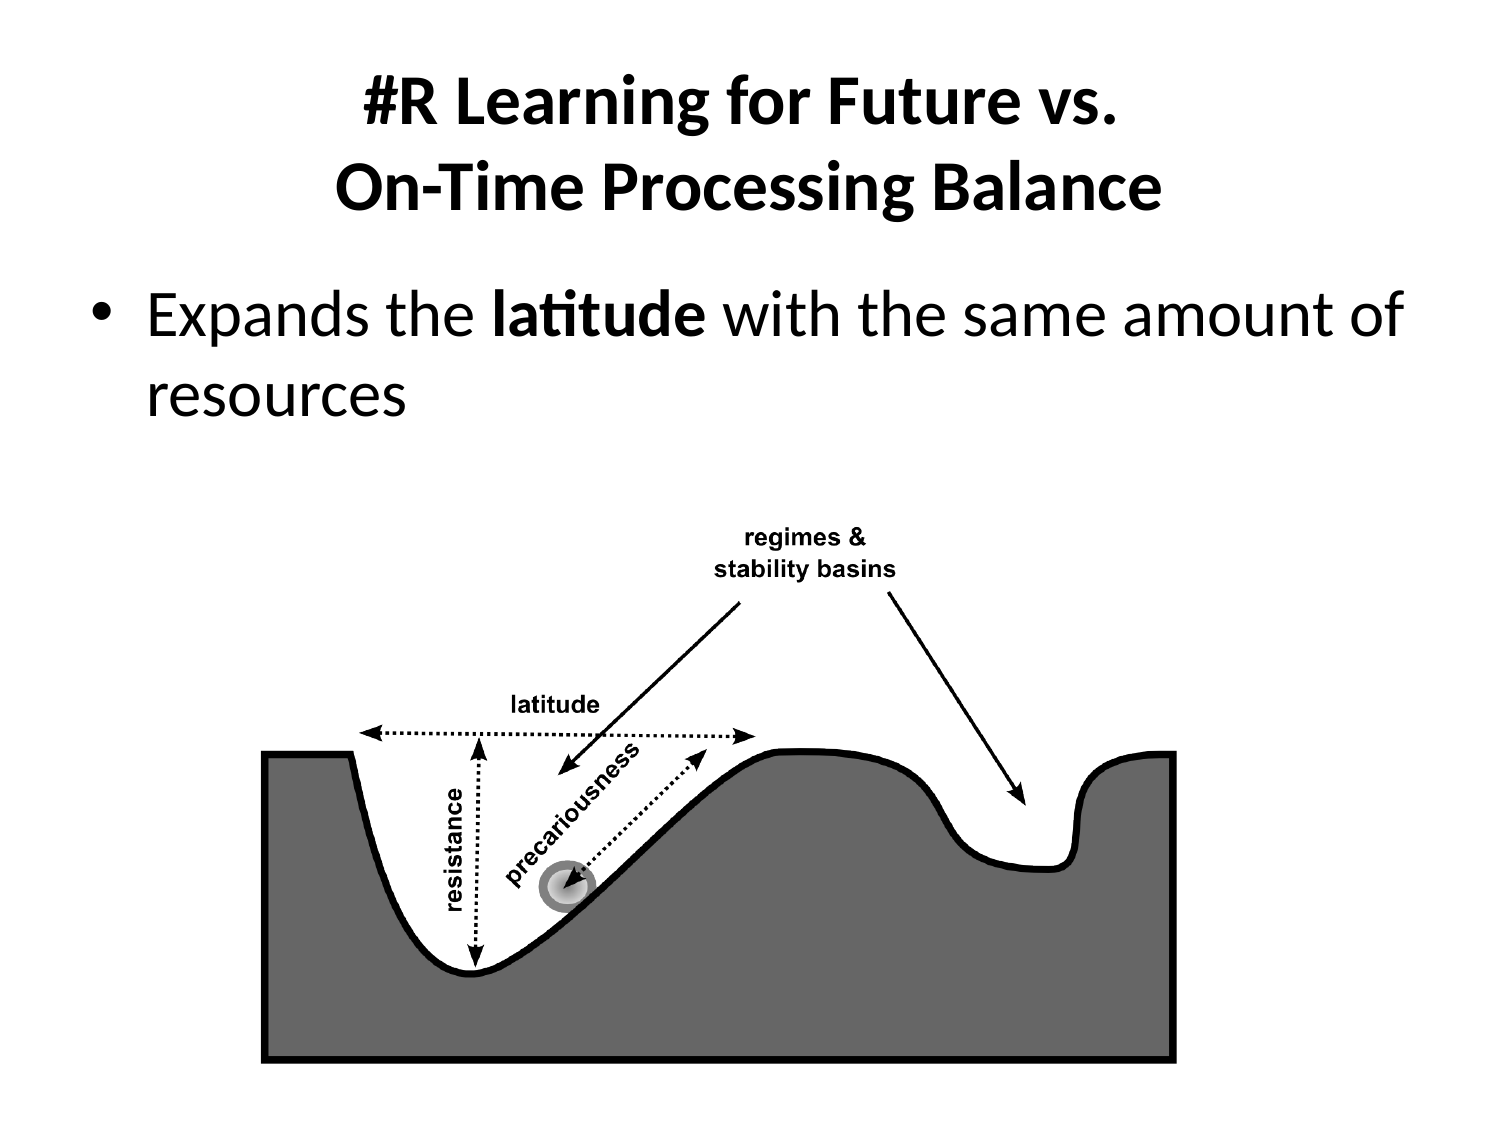

# #R Learning for Future vs. On-Time Processing Balance
Expands the latitude with the same amount of resources